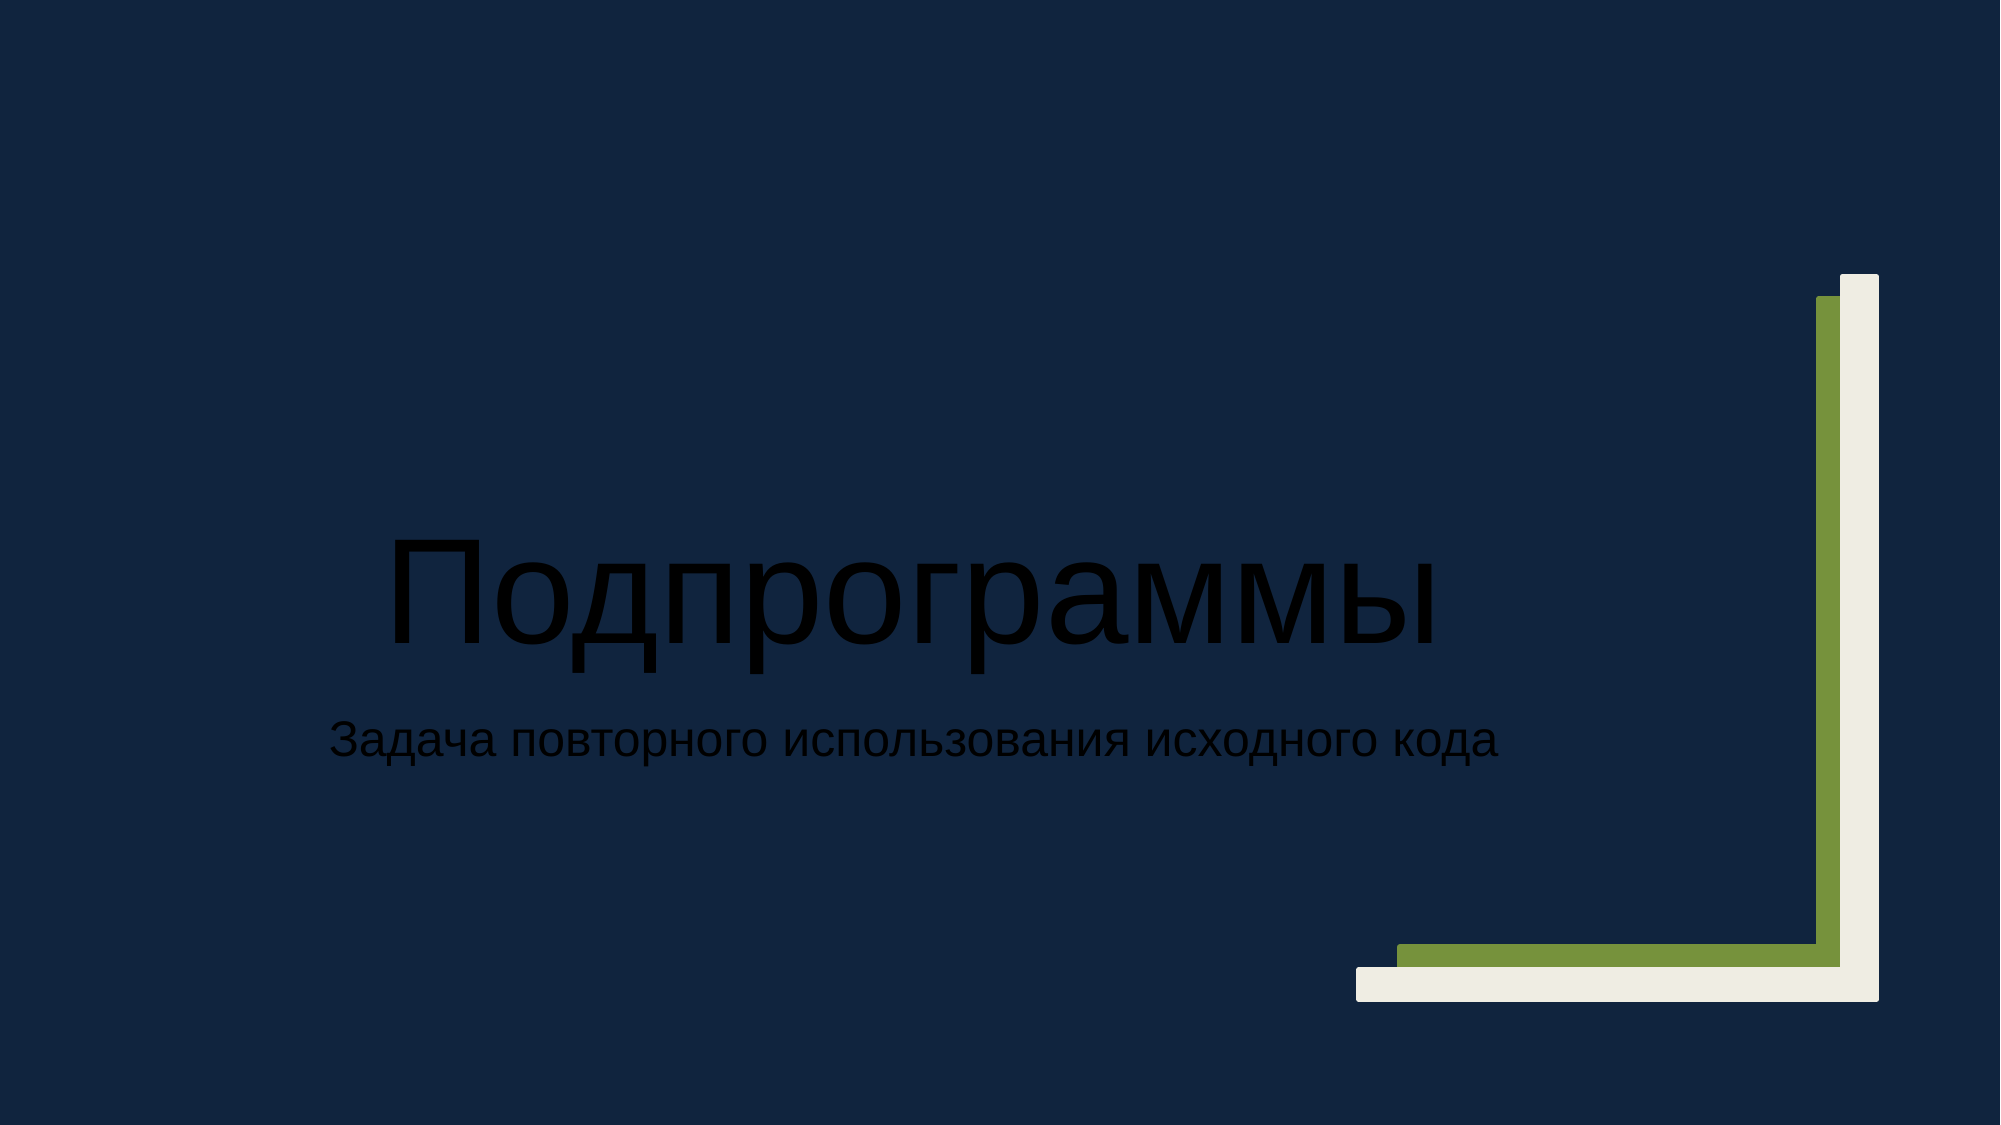

# Подпрограммы
Задача повторного использования исходного кода